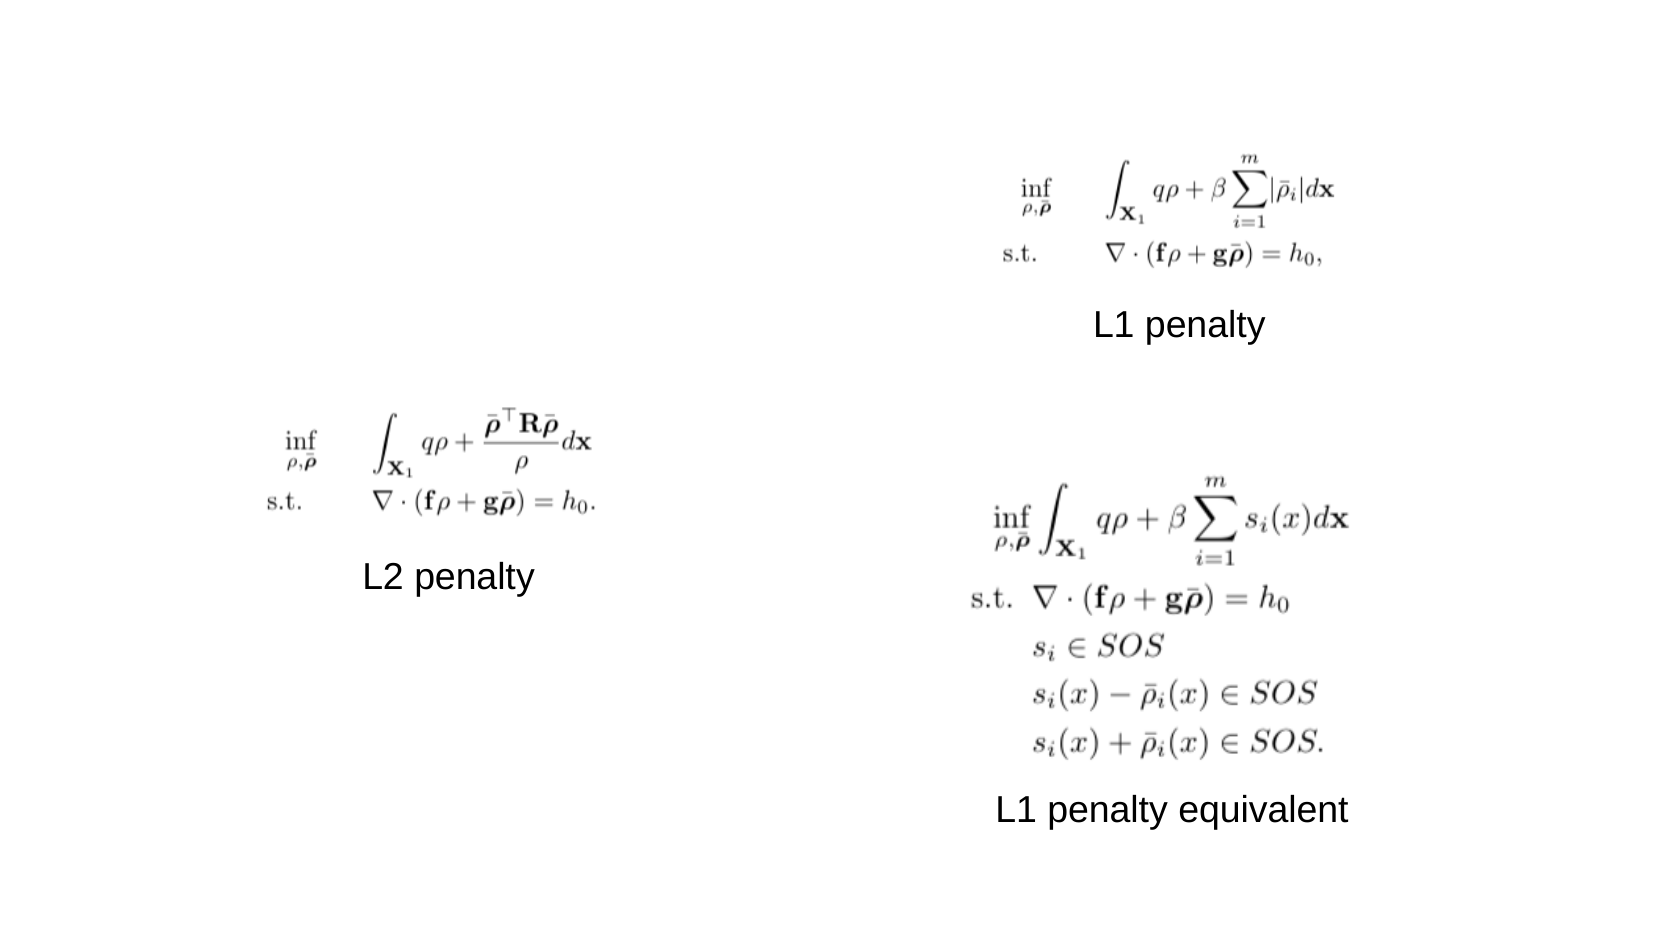

L1 penalty
L2 penalty
L1 penalty equivalent